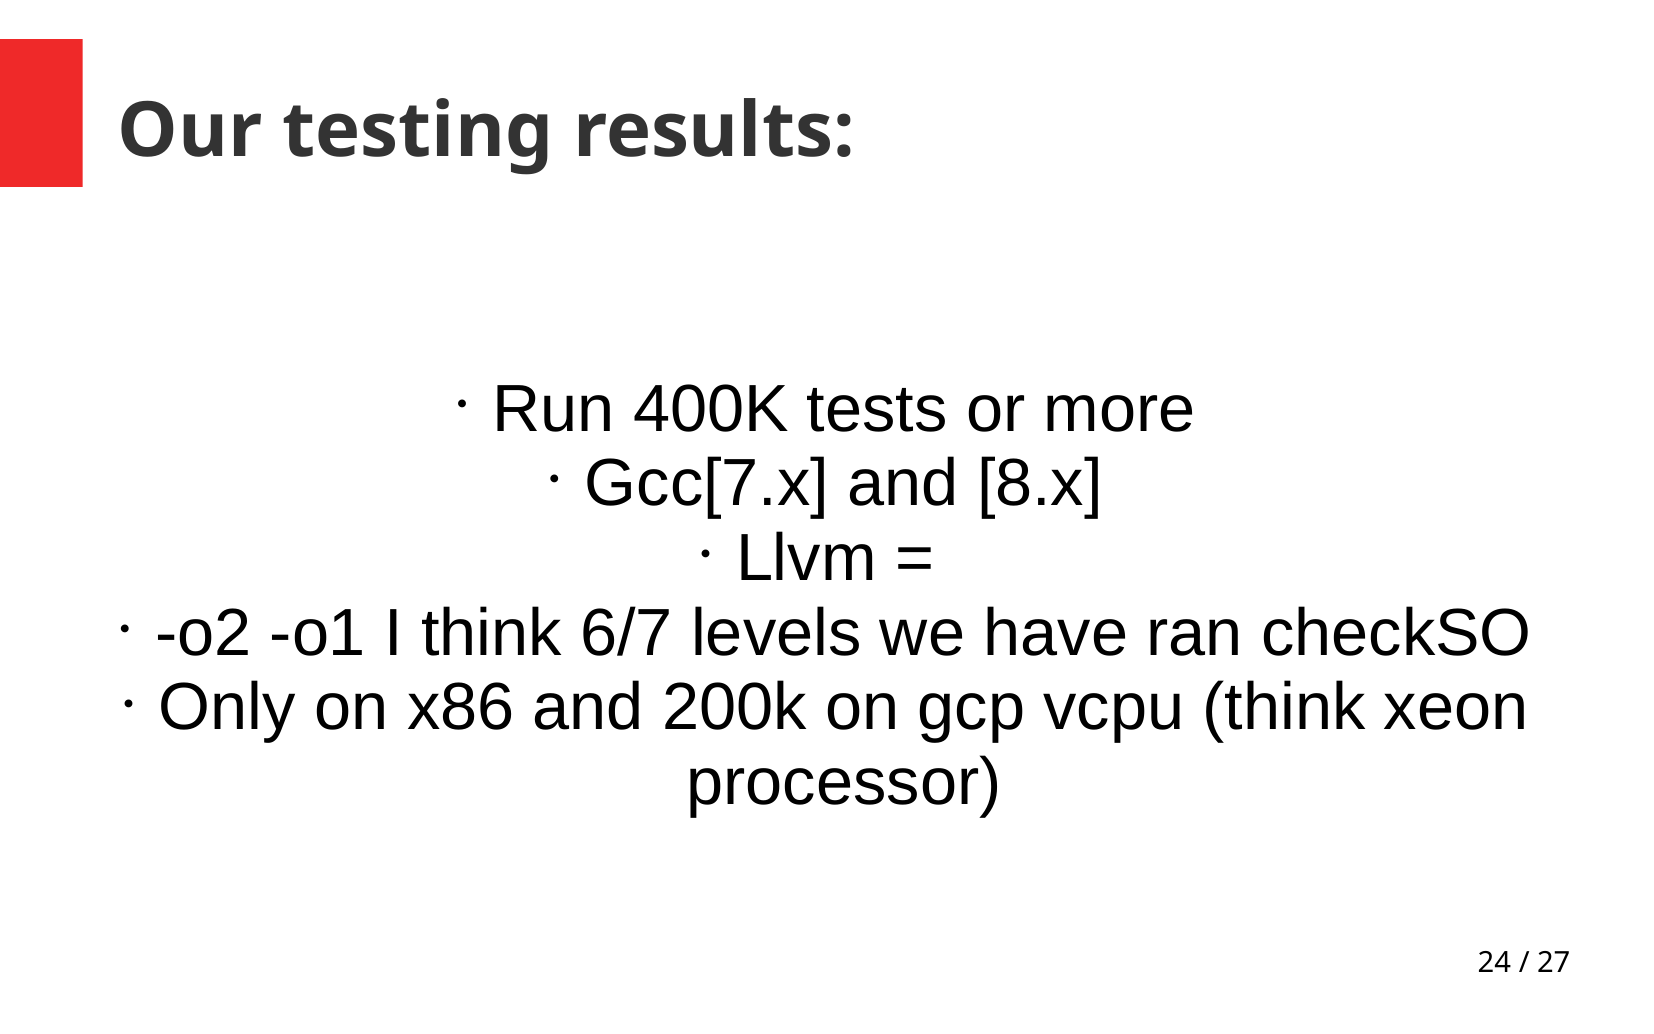

# Our testing results:
Run 400K tests or more
Gcc[7.x] and [8.x]
Llvm =
-o2 -o1 I think 6/7 levels we have ran checkSO
Only on x86 and 200k on gcp vcpu (think xeon processor)
24